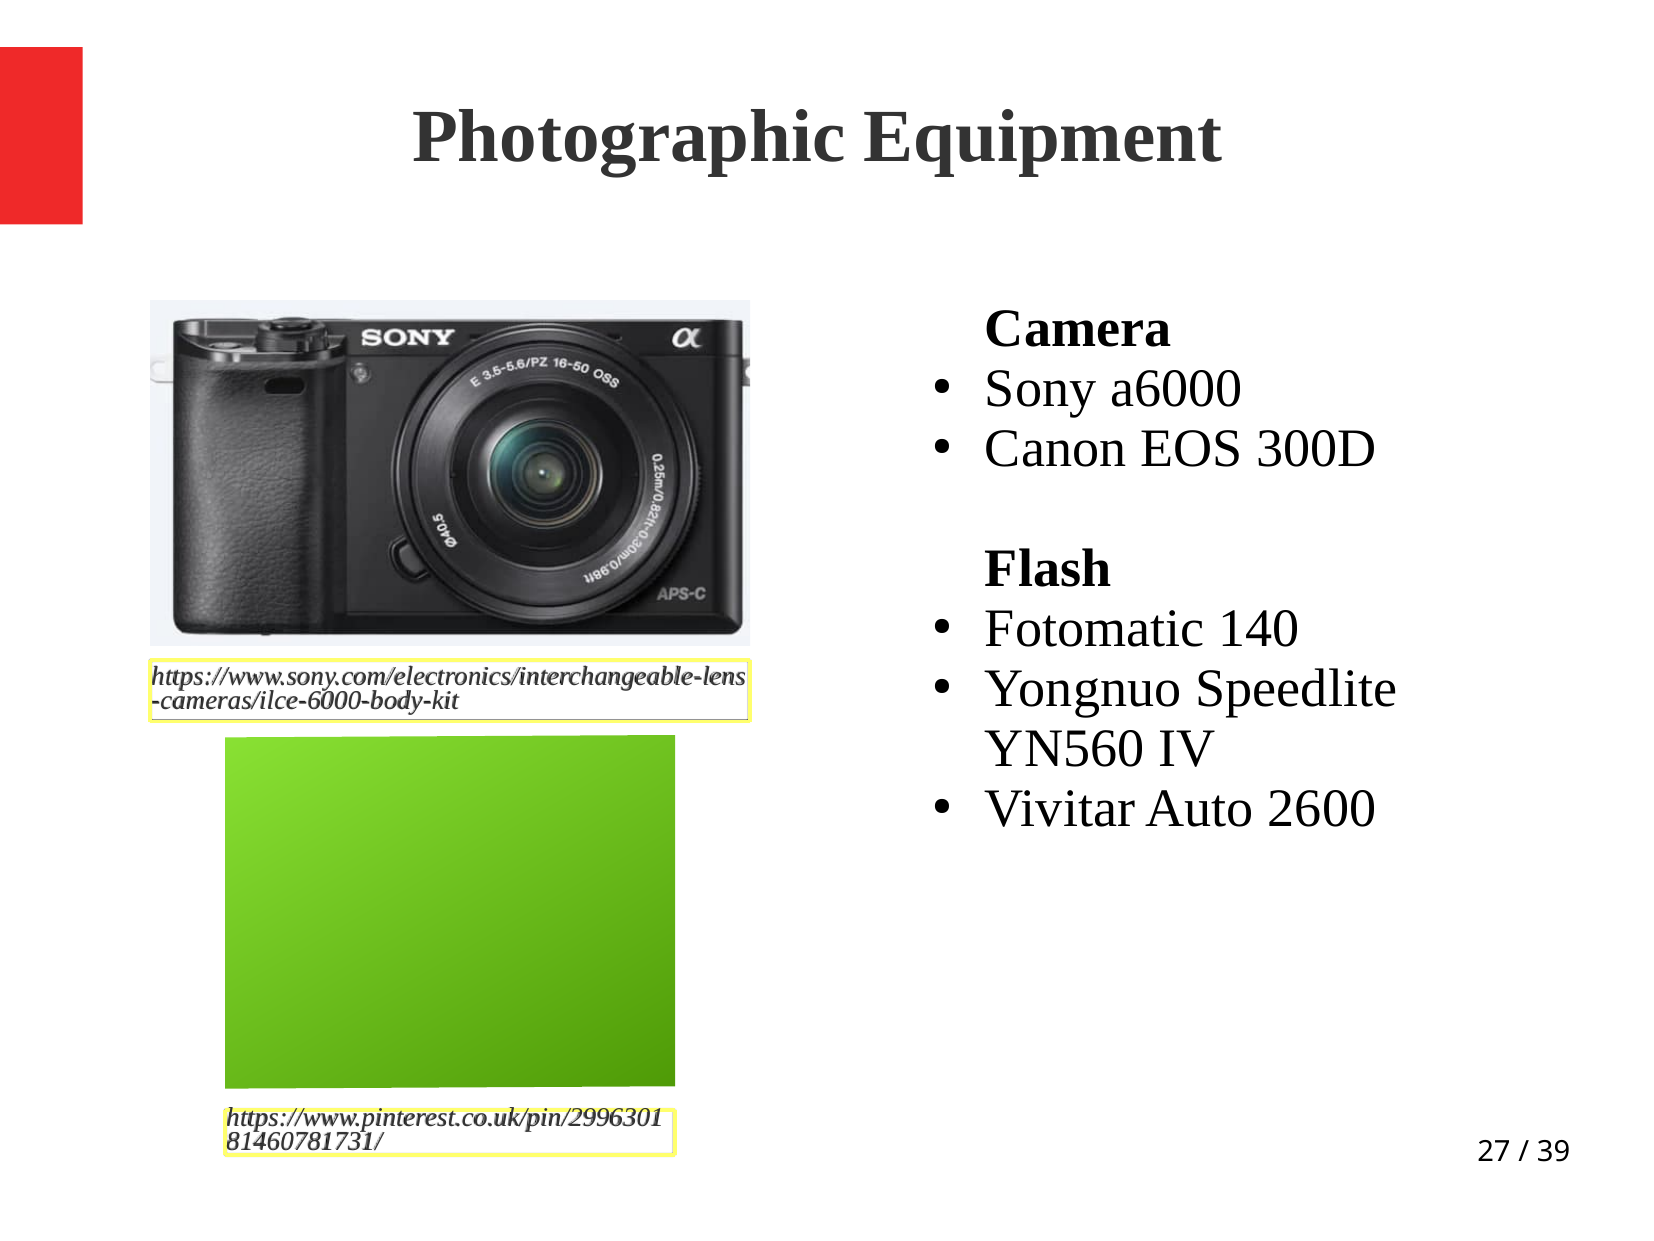

# Photographic Equipment
Camera
Sony a6000
Canon EOS 300D
Flash
Fotomatic 140
Yongnuo Speedlite YN560 IV
Vivitar Auto 2600
https://www.sony.com/electronics/interchangeable-lens-cameras/ilce-6000-body-kit
https://www.pinterest.co.uk/pin/299630181460781731/
27